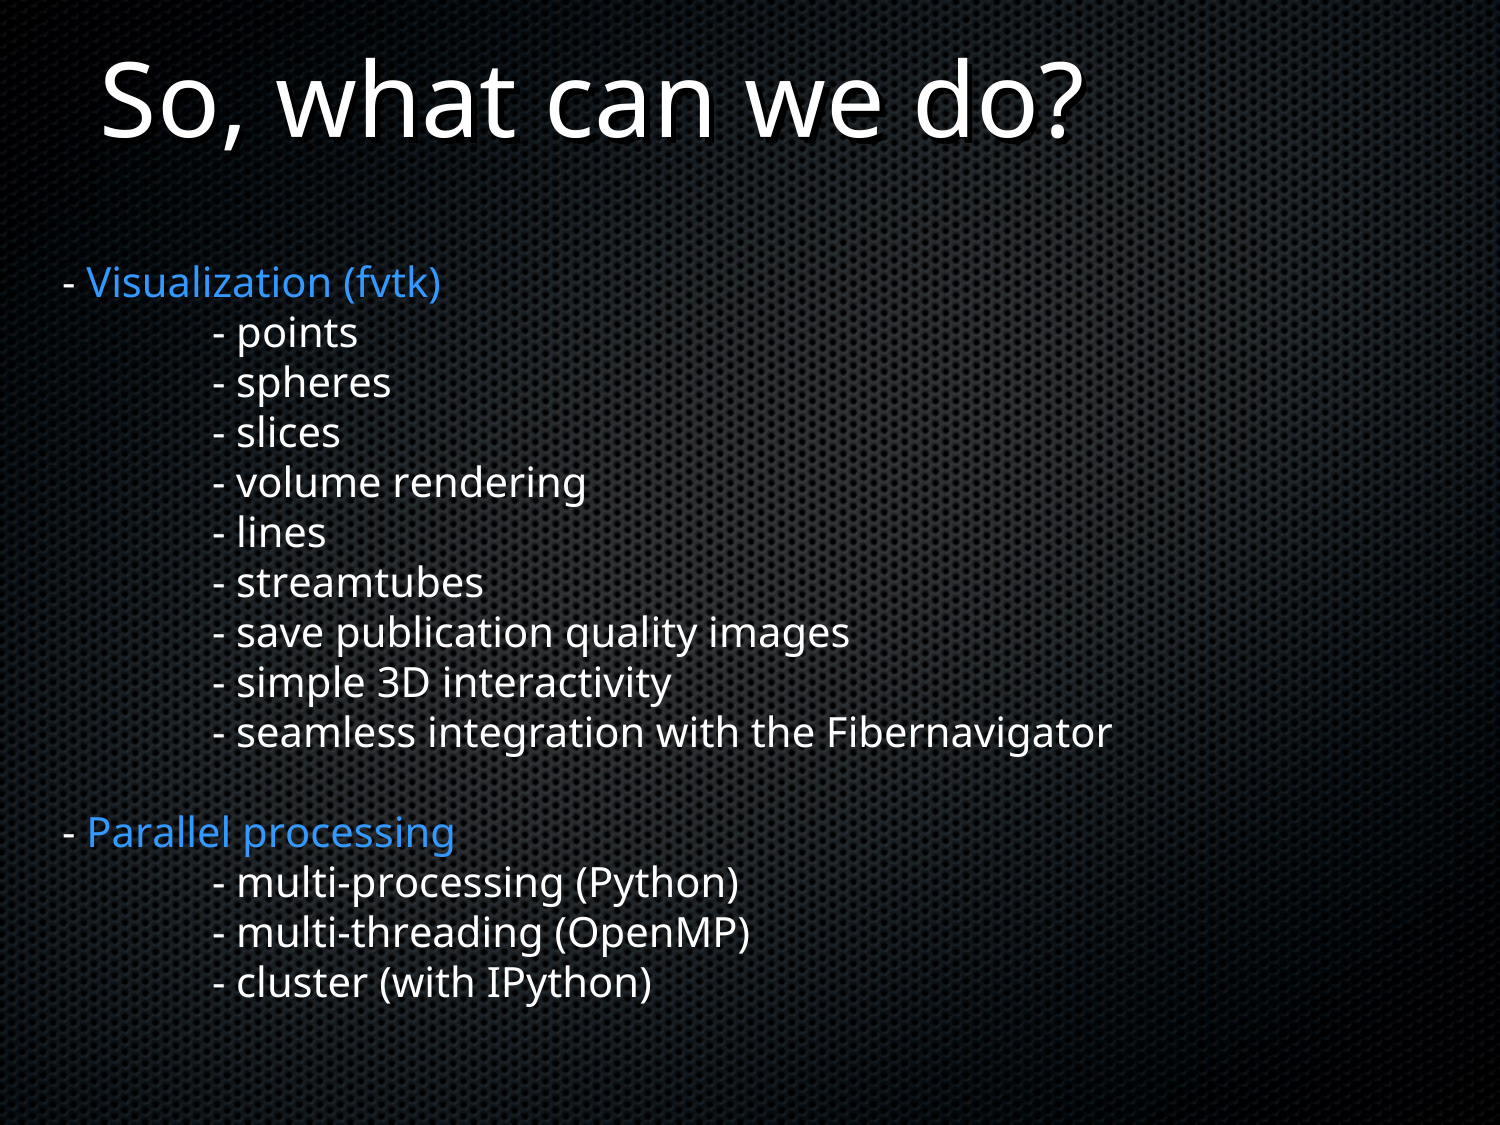

# So, what can we do?
- Visualization (fvtk)
	- points
	- spheres
	- slices
	- volume rendering
	- lines
	- streamtubes
	- save publication quality images
	- simple 3D interactivity
	- seamless integration with the Fibernavigator
- Parallel processing
	- multi-processing (Python)
	- multi-threading (OpenMP)
	- cluster (with IPython)